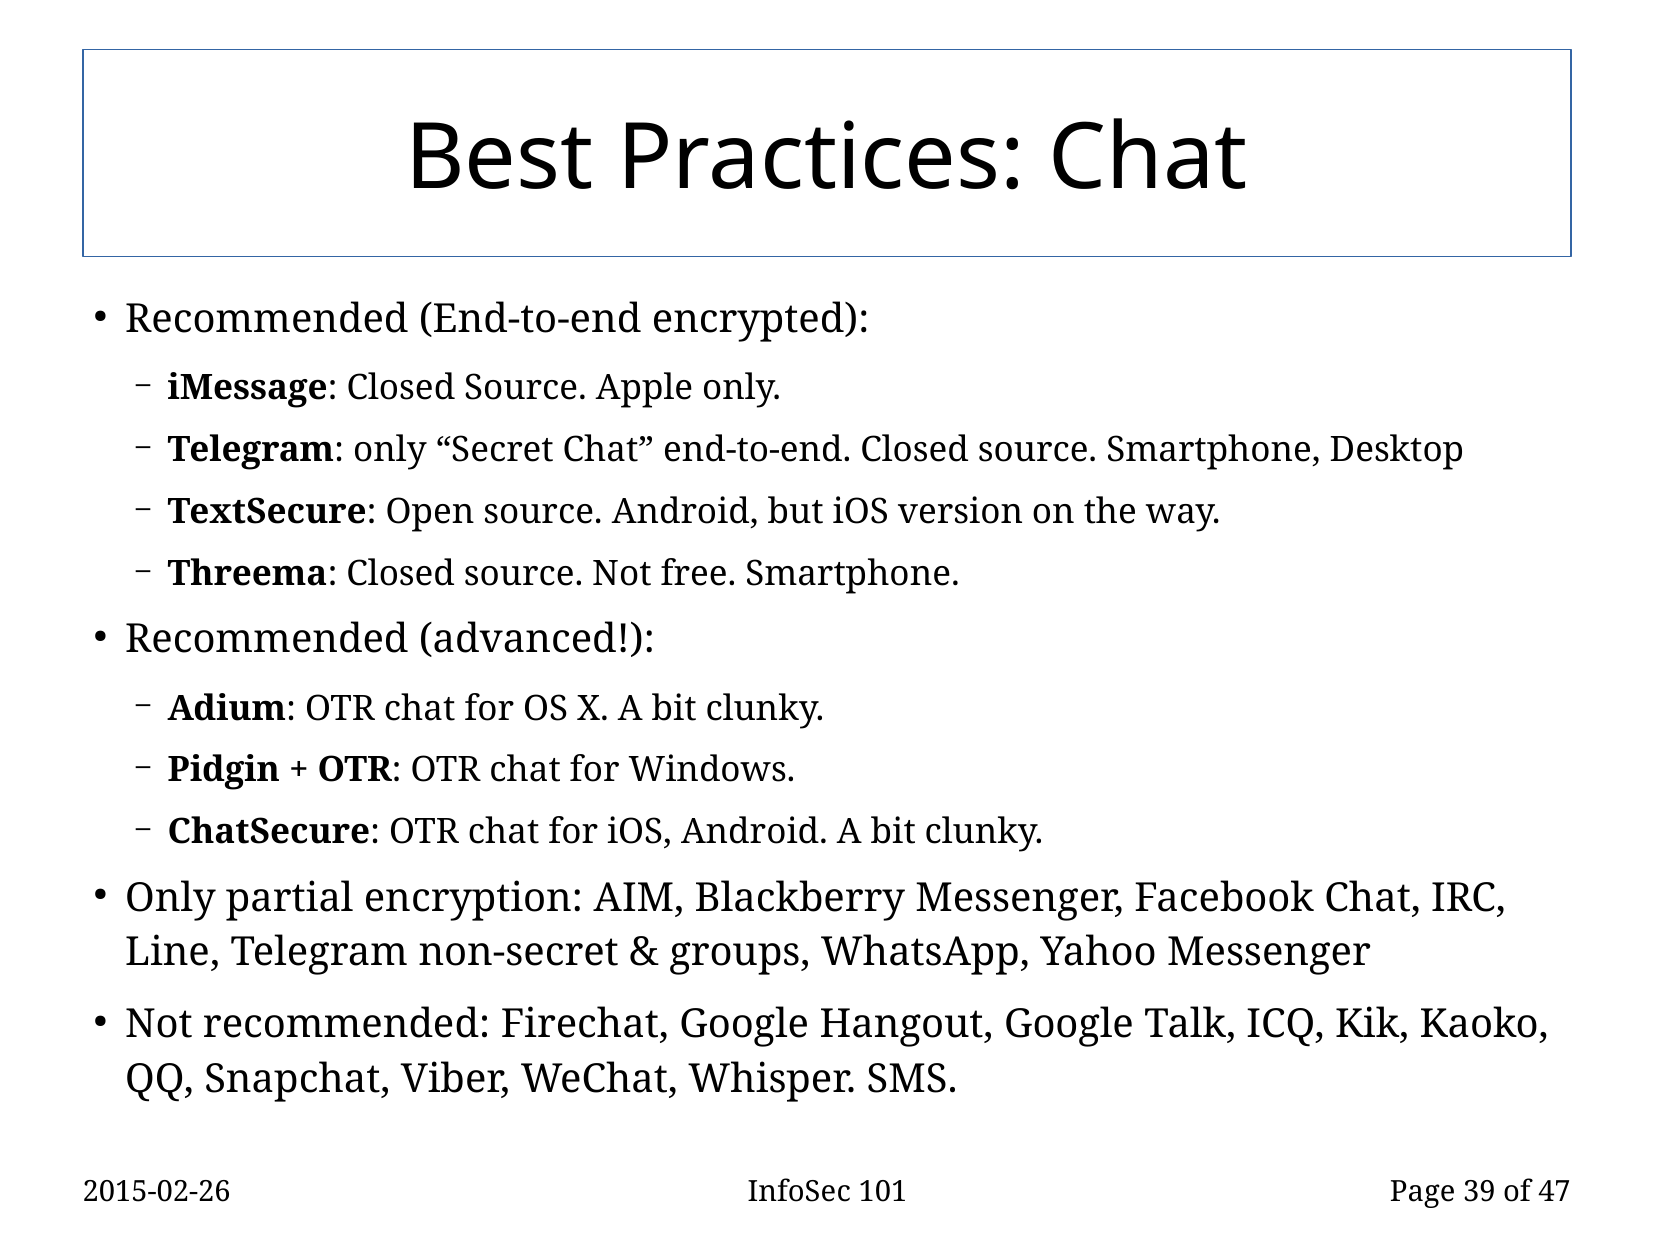

# Best Practices: Chat
Recommended (End-to-end encrypted):
iMessage: Closed Source. Apple only.
Telegram: only “Secret Chat” end-to-end. Closed source. Smartphone, Desktop
TextSecure: Open source. Android, but iOS version on the way.
Threema: Closed source. Not free. Smartphone.
Recommended (advanced!):
Adium: OTR chat for OS X. A bit clunky.
Pidgin + OTR: OTR chat for Windows.
ChatSecure: OTR chat for iOS, Android. A bit clunky.
Only partial encryption: AIM, Blackberry Messenger, Facebook Chat, IRC, Line, Telegram non-secret & groups, WhatsApp, Yahoo Messenger
Not recommended: Firechat, Google Hangout, Google Talk, ICQ, Kik, Kaoko, QQ, Snapchat, Viber, WeChat, Whisper. SMS.
2015-02-26
InfoSec 101
39